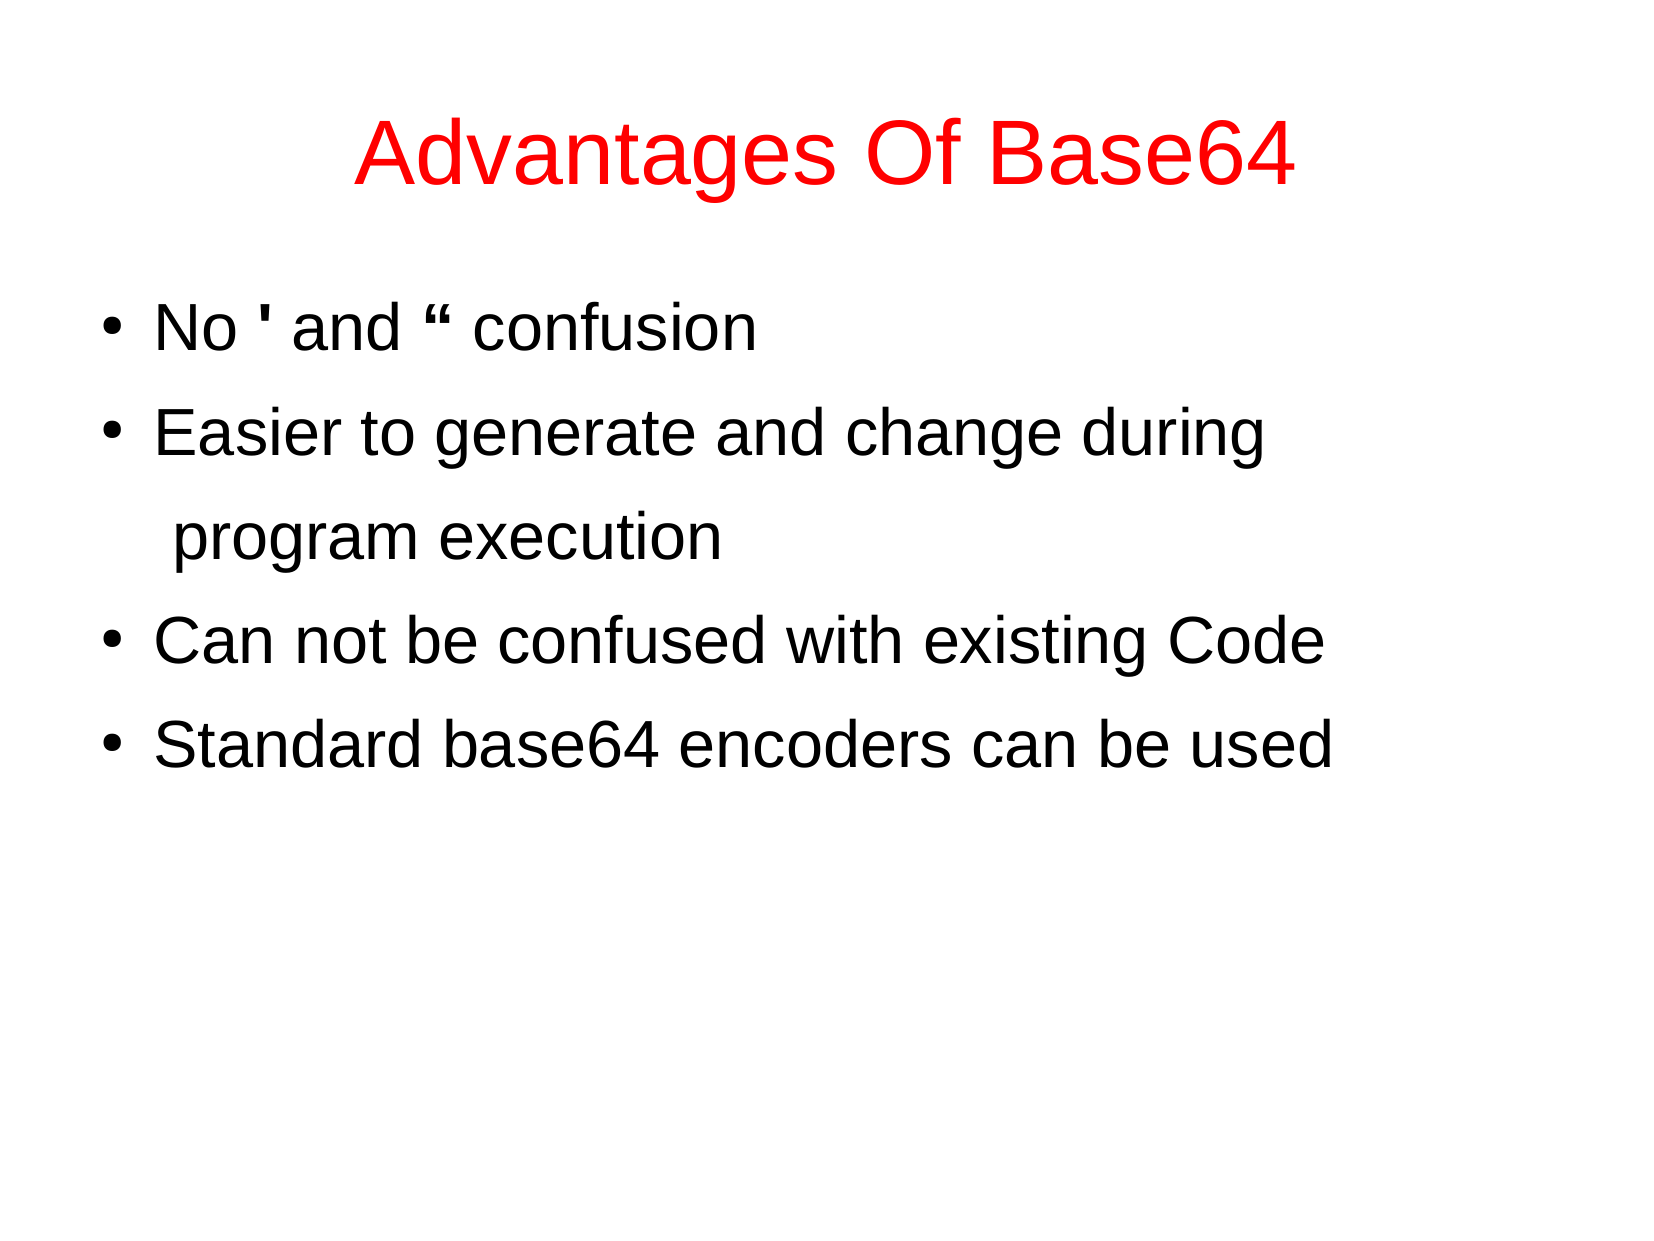

# Advantages Of Base64
No ' and “ confusion
Easier to generate and change during
 program execution
Can not be confused with existing Code
Standard base64 encoders can be used